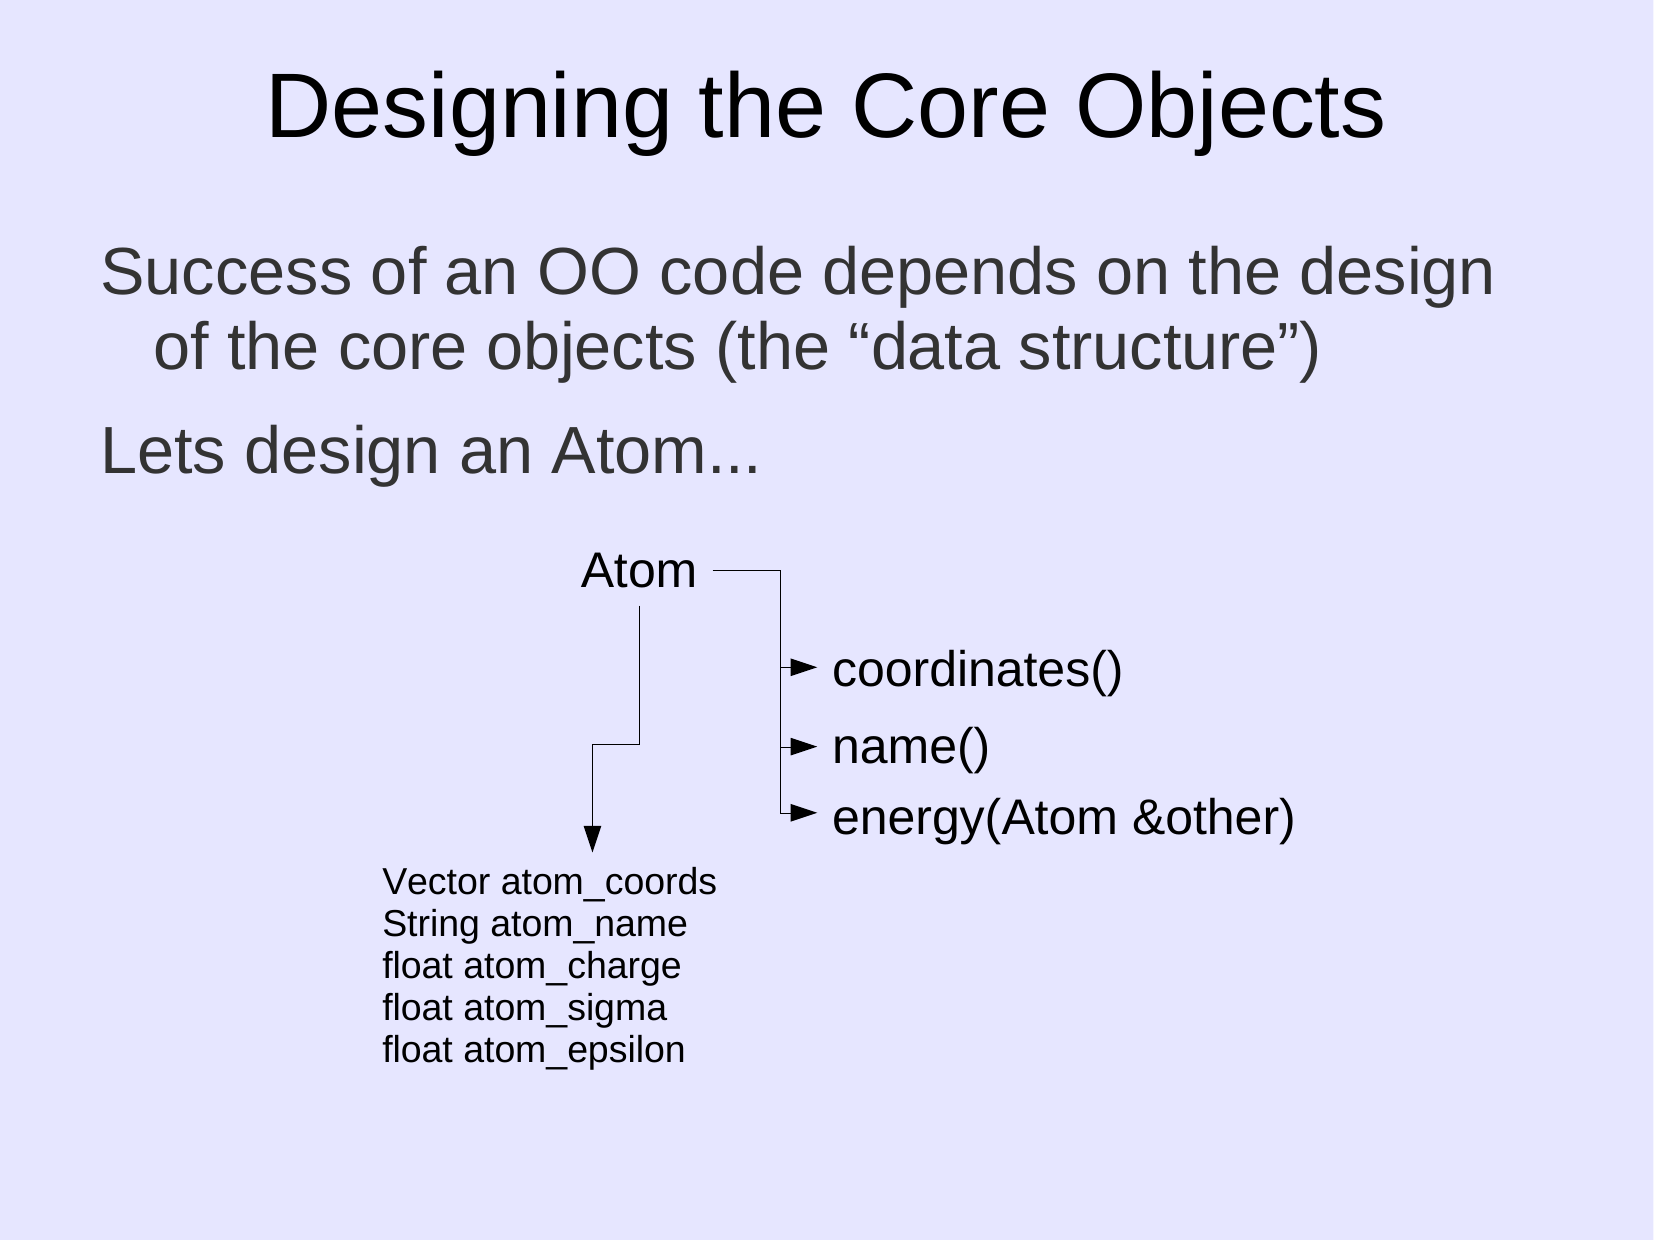

# Designing the Core Objects
Success of an OO code depends on the design of the core objects (the “data structure”)
Lets design an Atom...
Atom
coordinates()
name()
energy(Atom &other)
Vector atom_coords
String atom_name
float atom_charge
float atom_sigma
float atom_epsilon